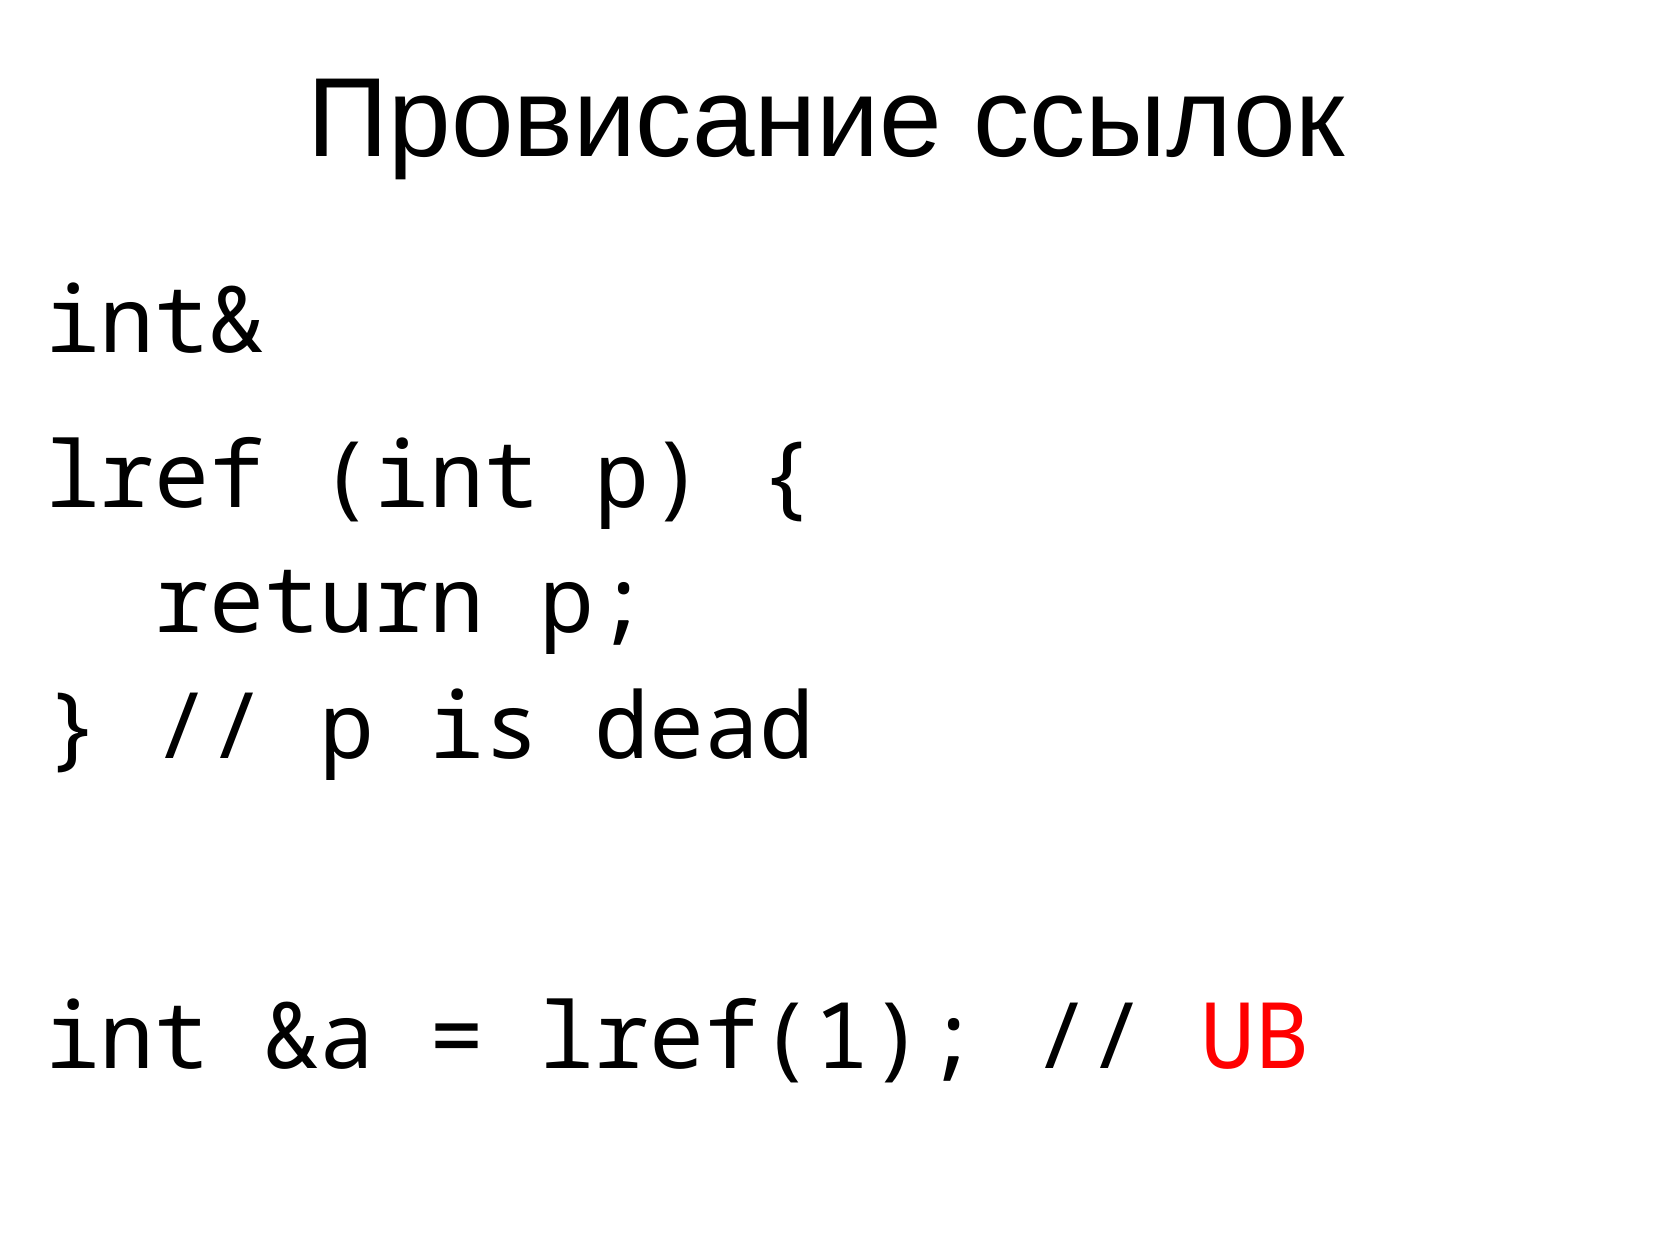

# Провисание ссылок
int&
lref (int p) {
 return p;
} // p is dead
int &a = lref(1); // UB